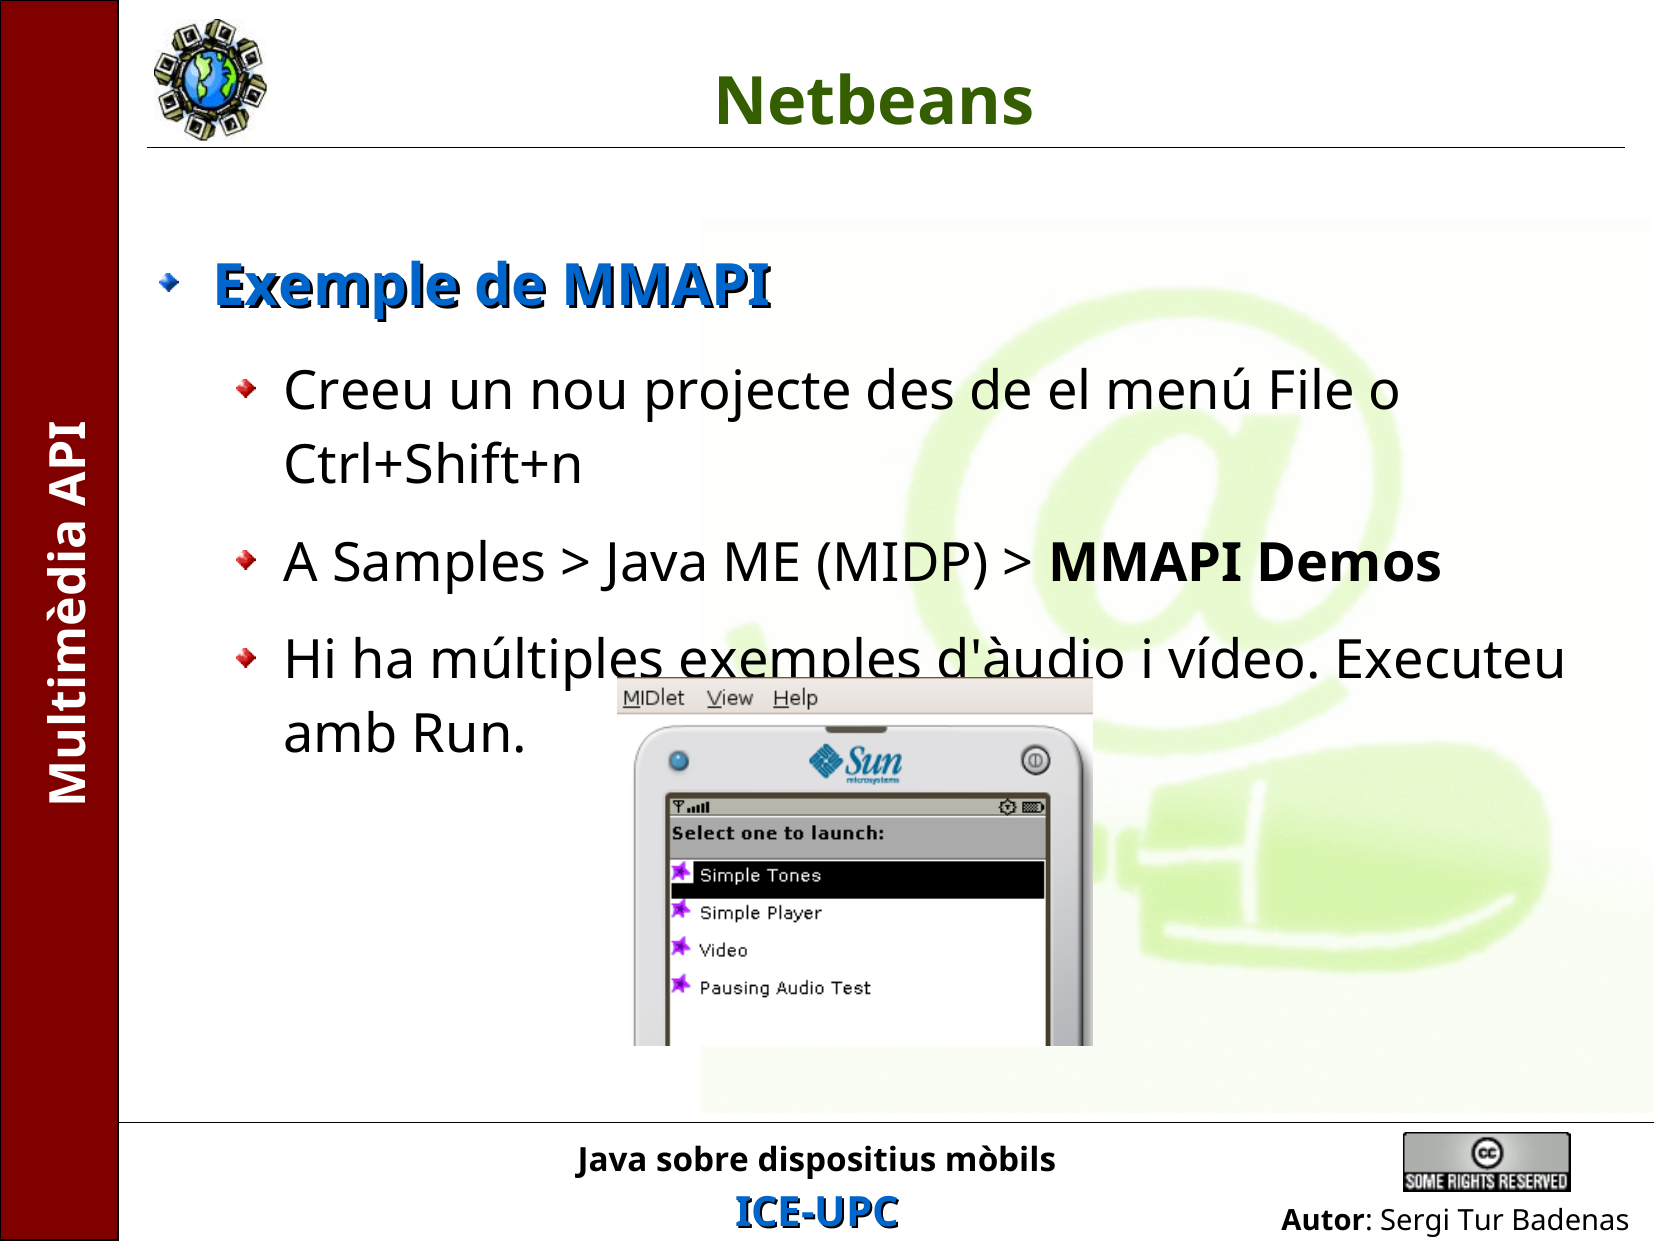

# Netbeans
Exemple de MMAPI
Creeu un nou projecte des de el menú File o Ctrl+Shift+n
A Samples > Java ME (MIDP) > MMAPI Demos
Hi ha múltiples exemples d'àudio i vídeo. Executeu amb Run.